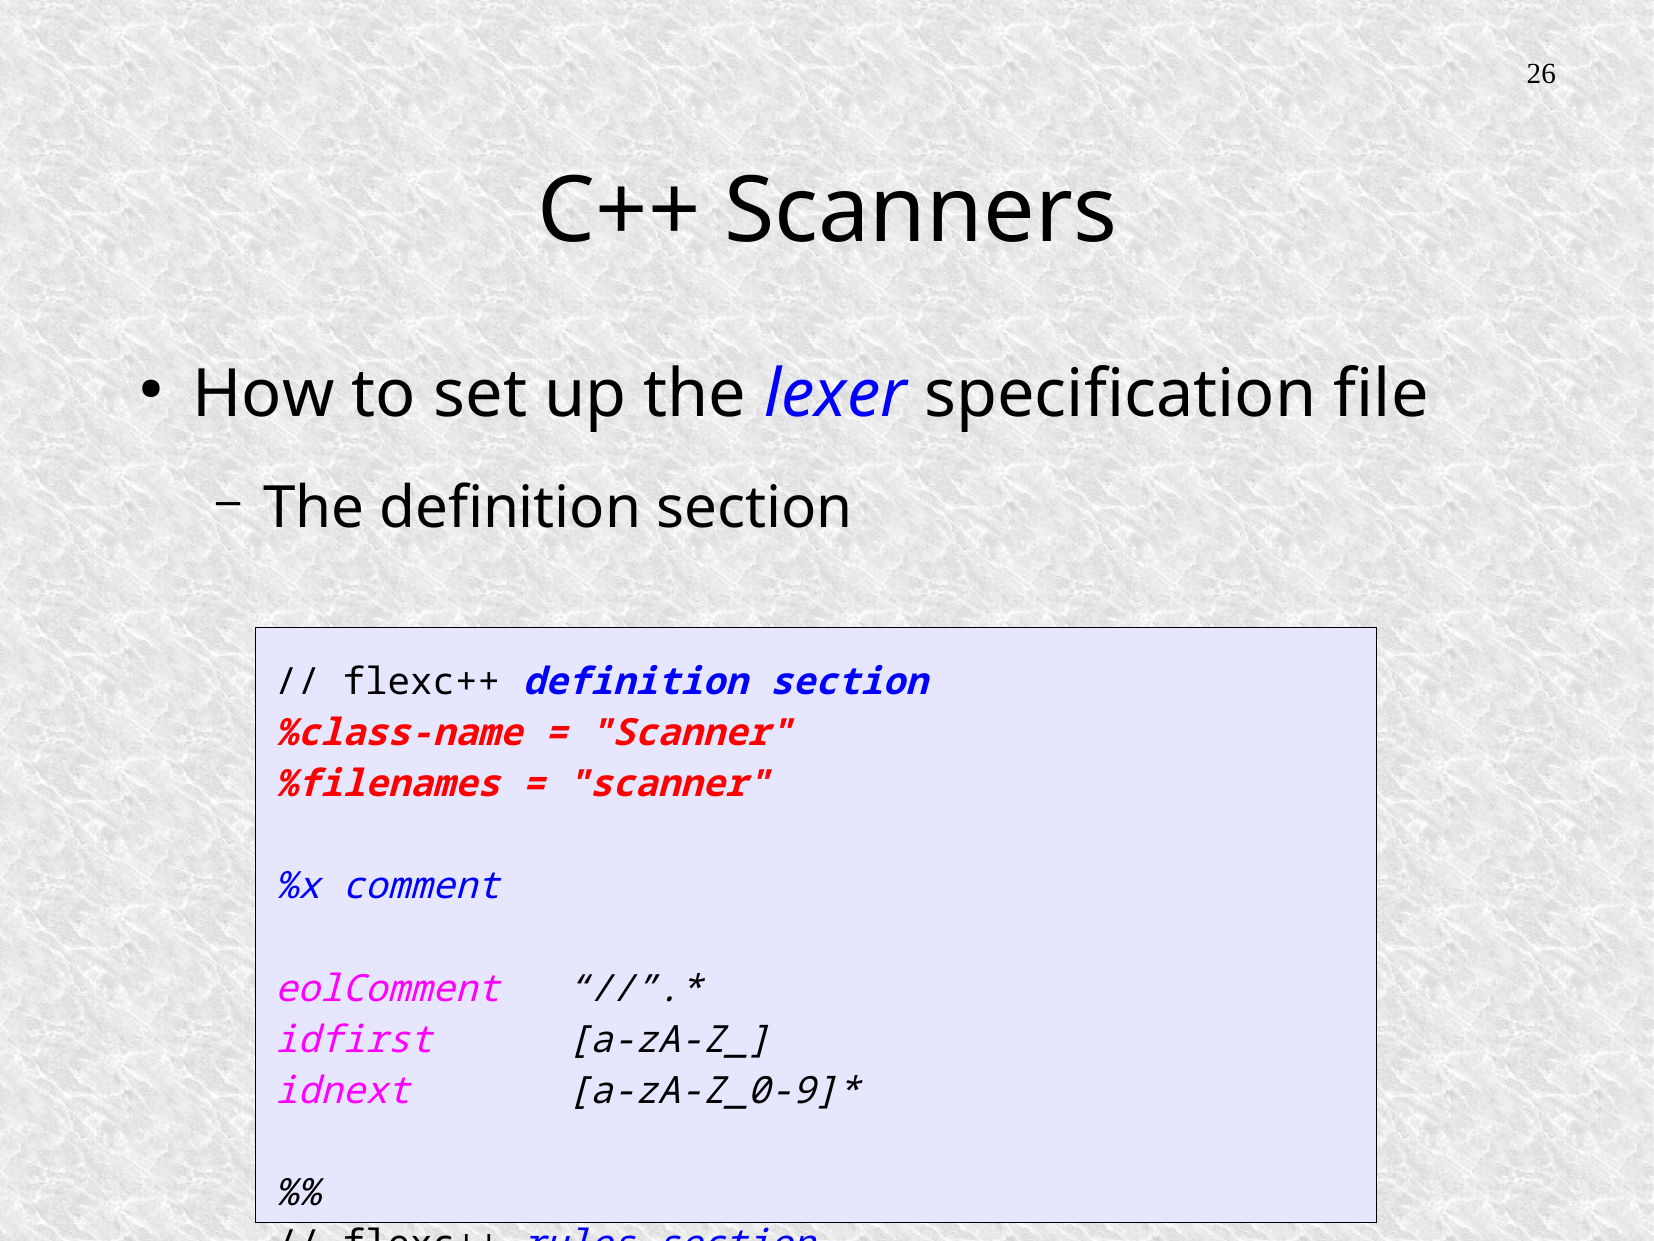

26
# C++ Scanners
How to set up the lexer specification file
The definition section
// flexc++ definition section
%class-name = "Scanner"
%filenames = "scanner"
%x comment
eolComment “//”.*
idfirst [a-zA-Z_]
idnext [a-zA-Z_0-9]*
%%
// flexc++ rules section